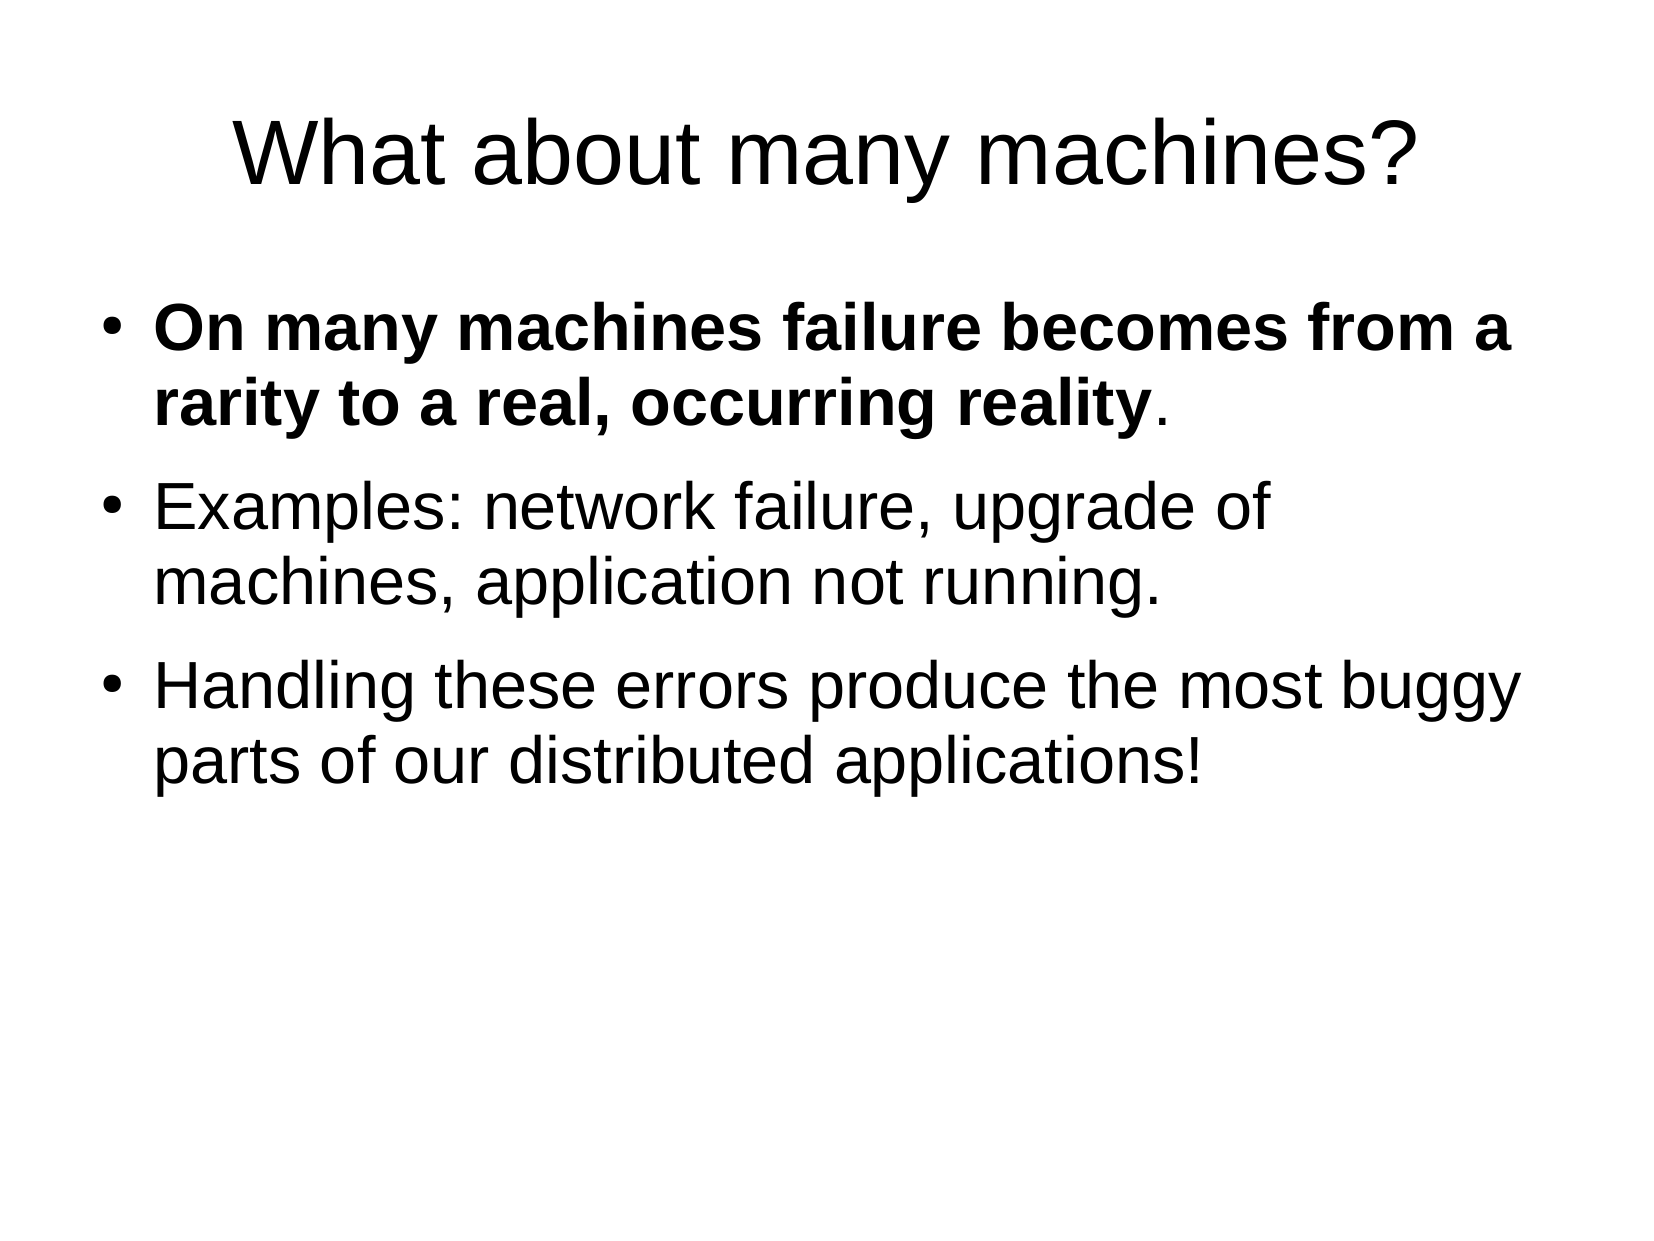

# What about many machines?
On many machines failure becomes from a rarity to a real, occurring reality.
Examples: network failure, upgrade of machines, application not running.
Handling these errors produce the most buggy parts of our distributed applications!